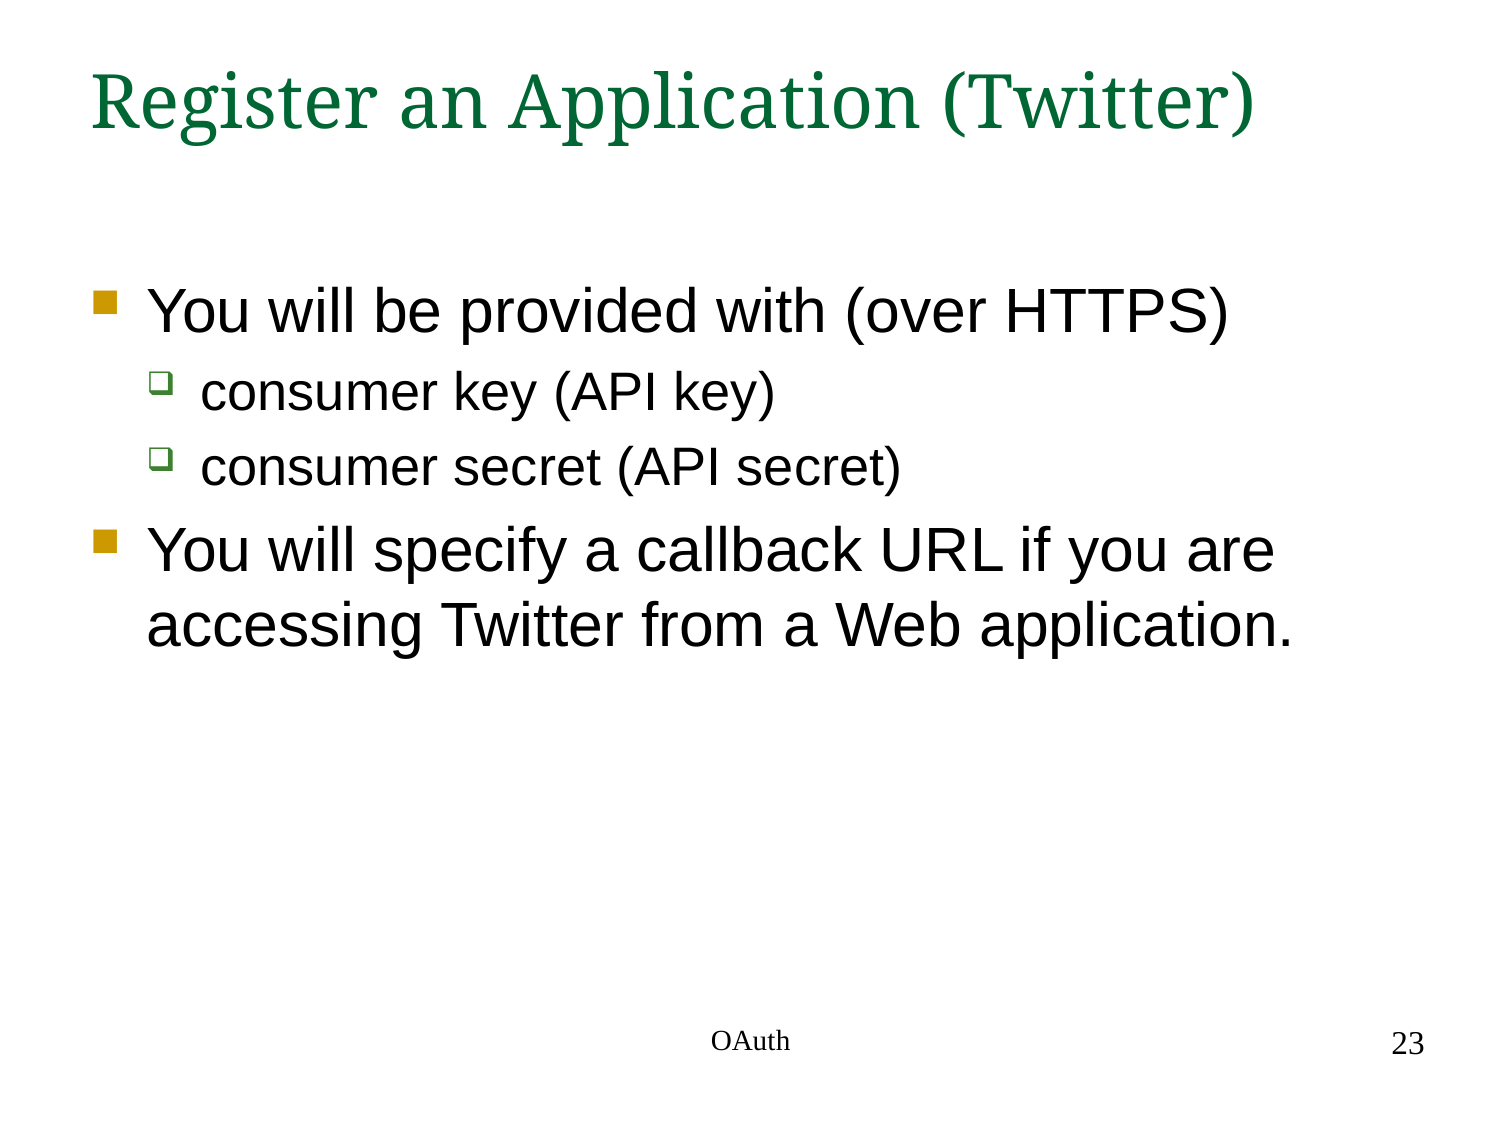

# Register an Application (Twitter)
You will be provided with (over HTTPS)
consumer key (API key)
consumer secret (API secret)
You will specify a callback URL if you are accessing Twitter from a Web application.
OAuth
23